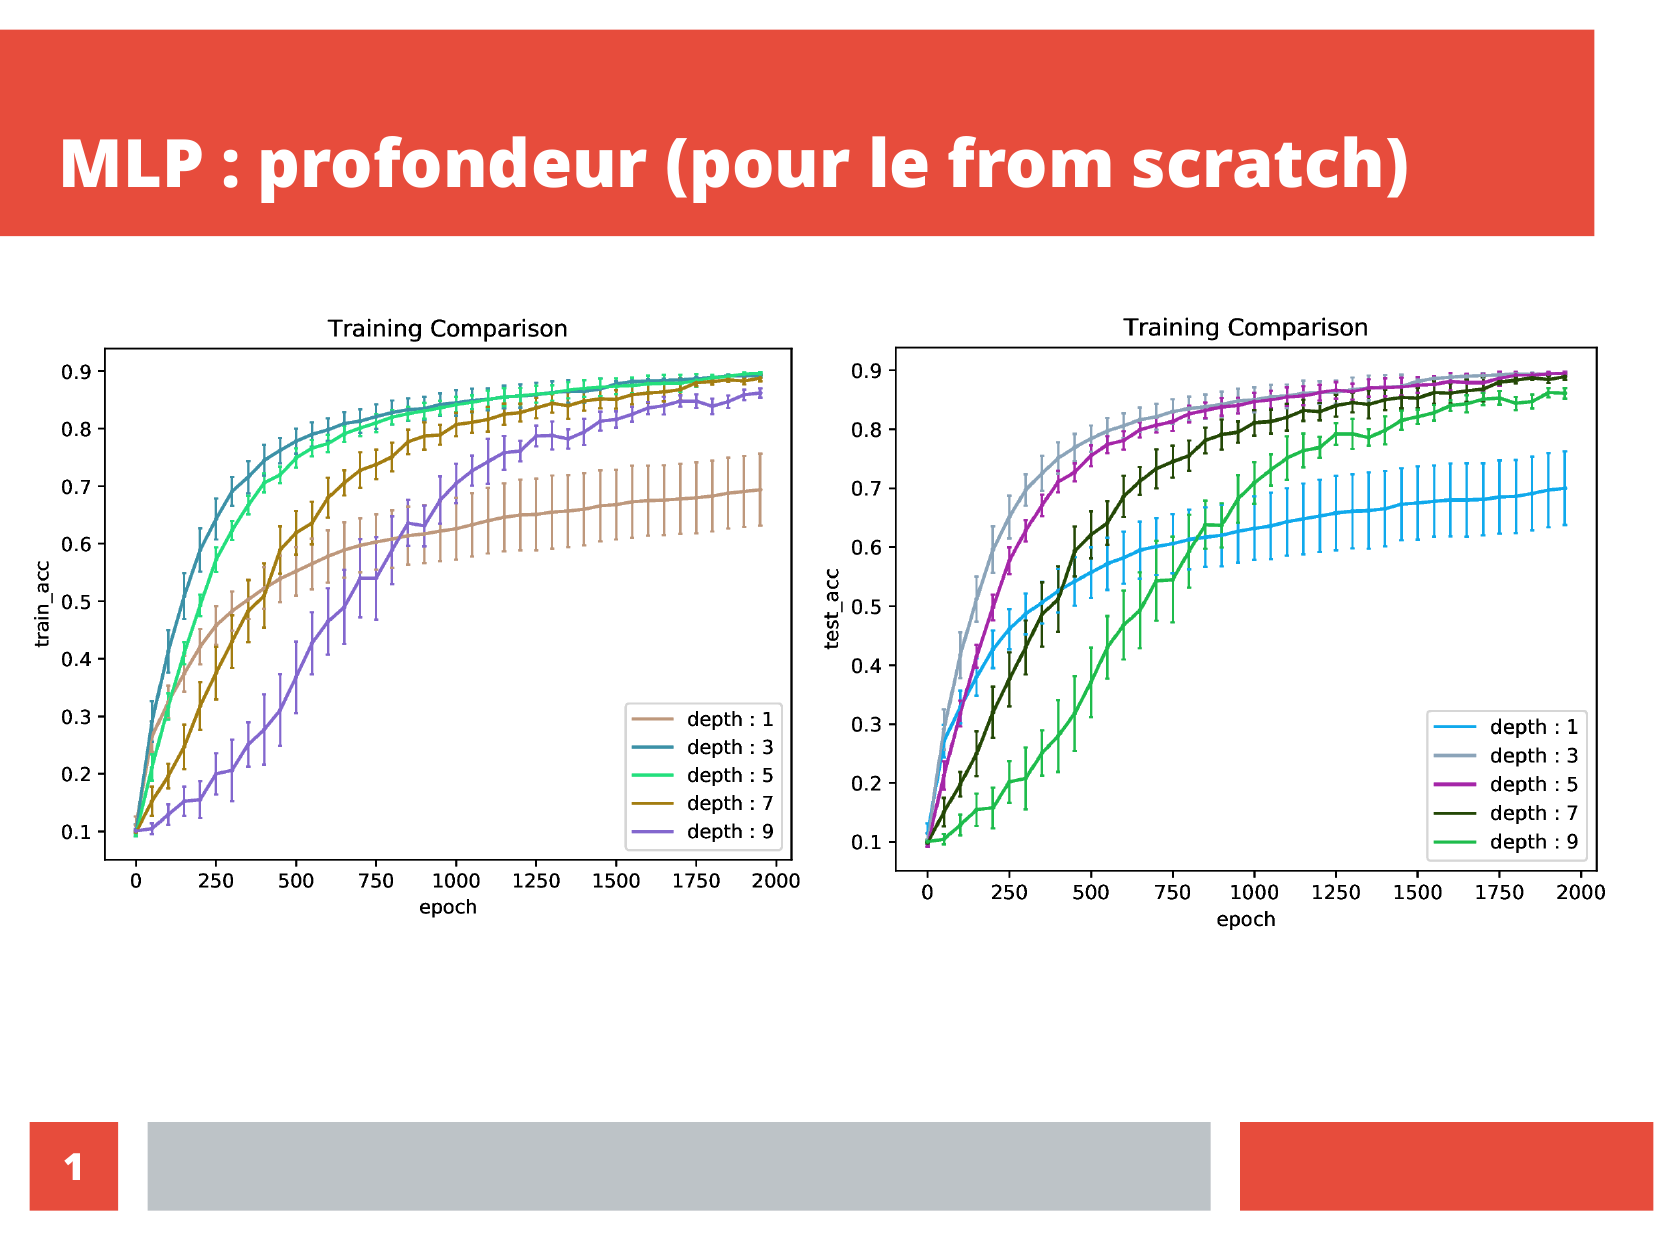

# MLP : profondeur (pour le from scratch)
1